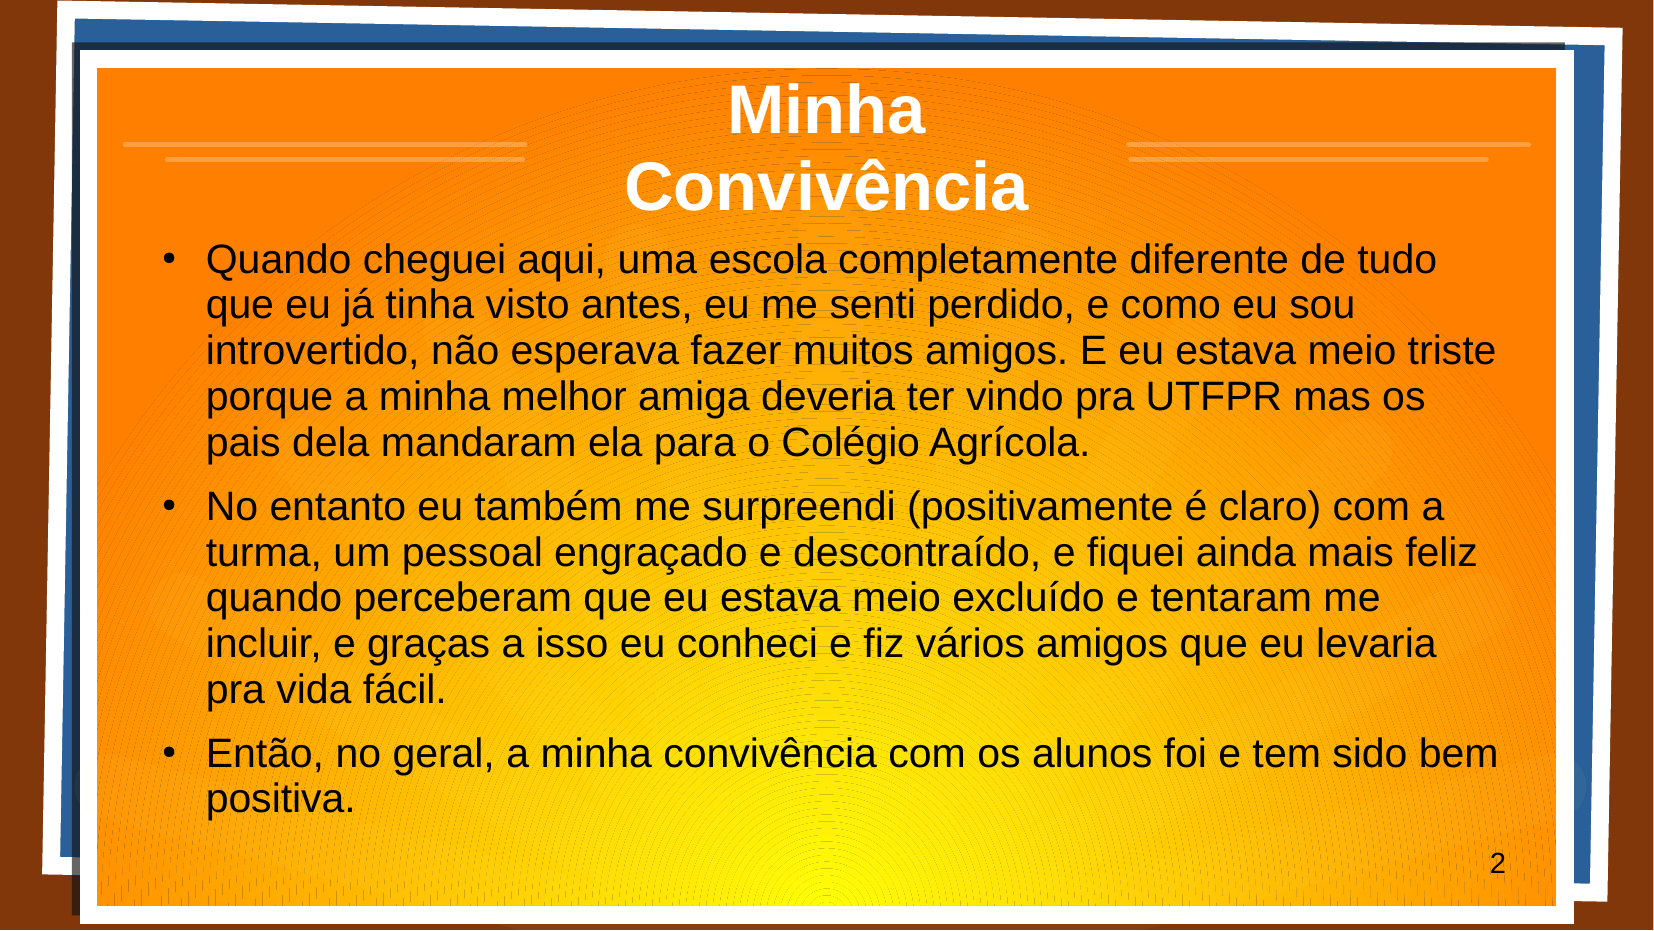

# Minha Convivência
Quando cheguei aqui, uma escola completamente diferente de tudo que eu já tinha visto antes, eu me senti perdido, e como eu sou introvertido, não esperava fazer muitos amigos. E eu estava meio triste porque a minha melhor amiga deveria ter vindo pra UTFPR mas os pais dela mandaram ela para o Colégio Agrícola.
No entanto eu também me surpreendi (positivamente é claro) com a turma, um pessoal engraçado e descontraído, e fiquei ainda mais feliz quando perceberam que eu estava meio excluído e tentaram me incluir, e graças a isso eu conheci e fiz vários amigos que eu levaria pra vida fácil.
Então, no geral, a minha convivência com os alunos foi e tem sido bem positiva.
2